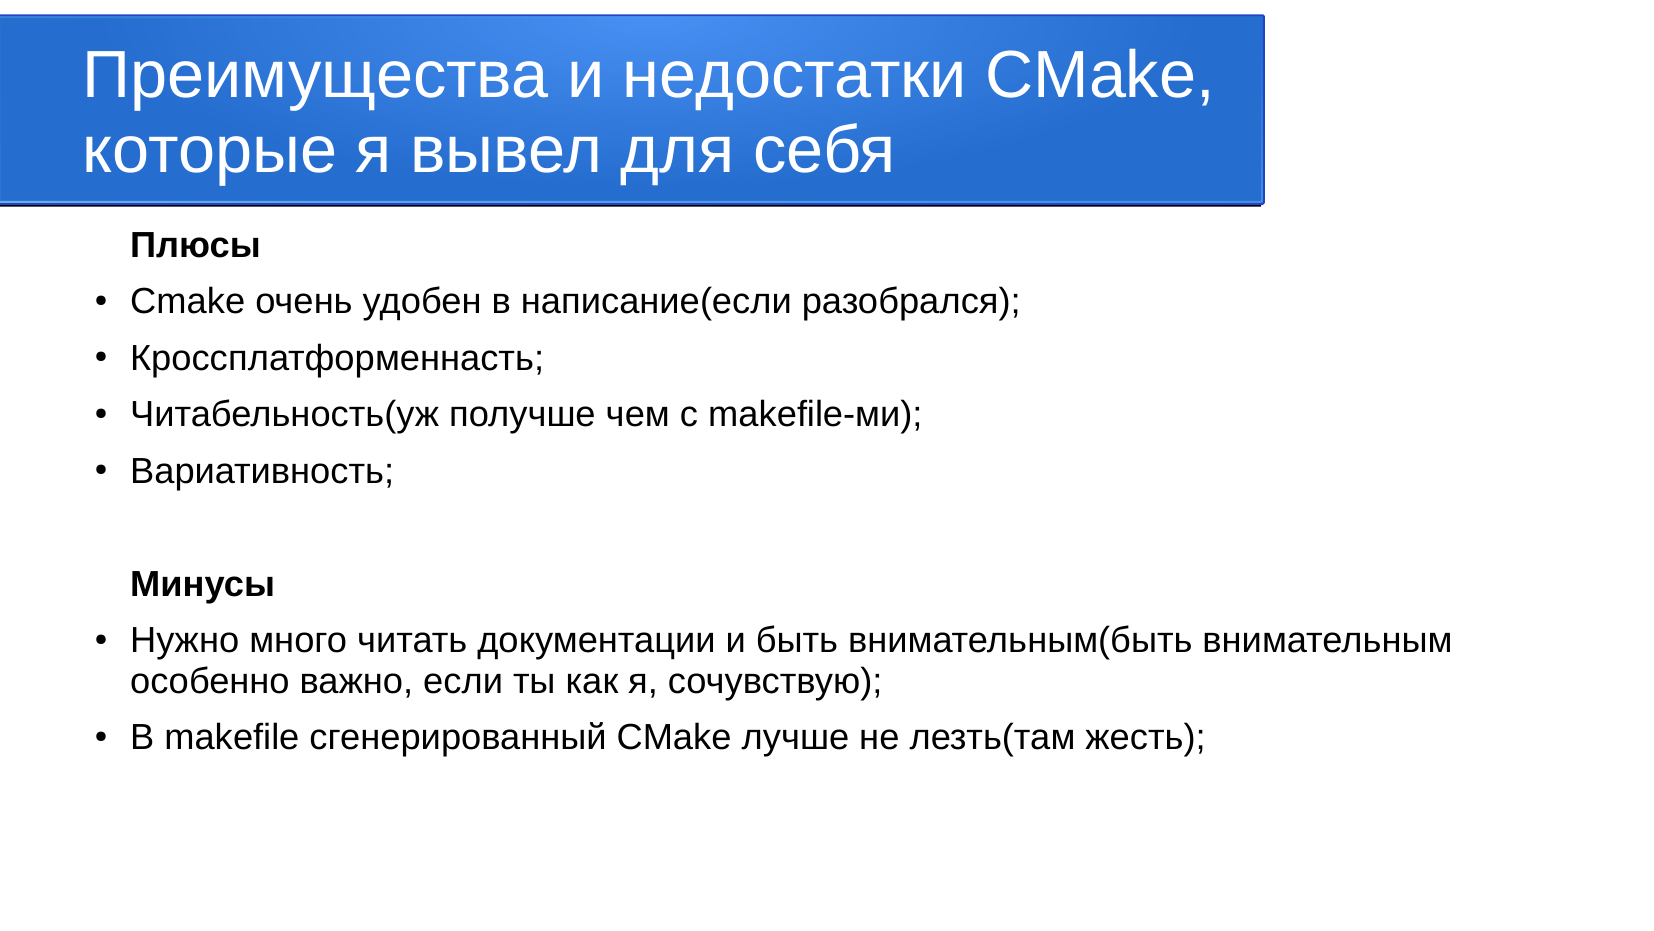

# Преимущества и недостатки CMake, которые я вывел для себя
Плюсы
Cmake очень удобен в написание(если разобрался);
Кроссплатформеннасть;
Читабельность(уж получше чем с makefile-ми);
Вариативность;
Минусы
Нужно много читать документации и быть внимательным(быть внимательным особенно важно, если ты как я, сочувствую);
В makefile сгенерированный CMake лучше не лезть(там жесть);